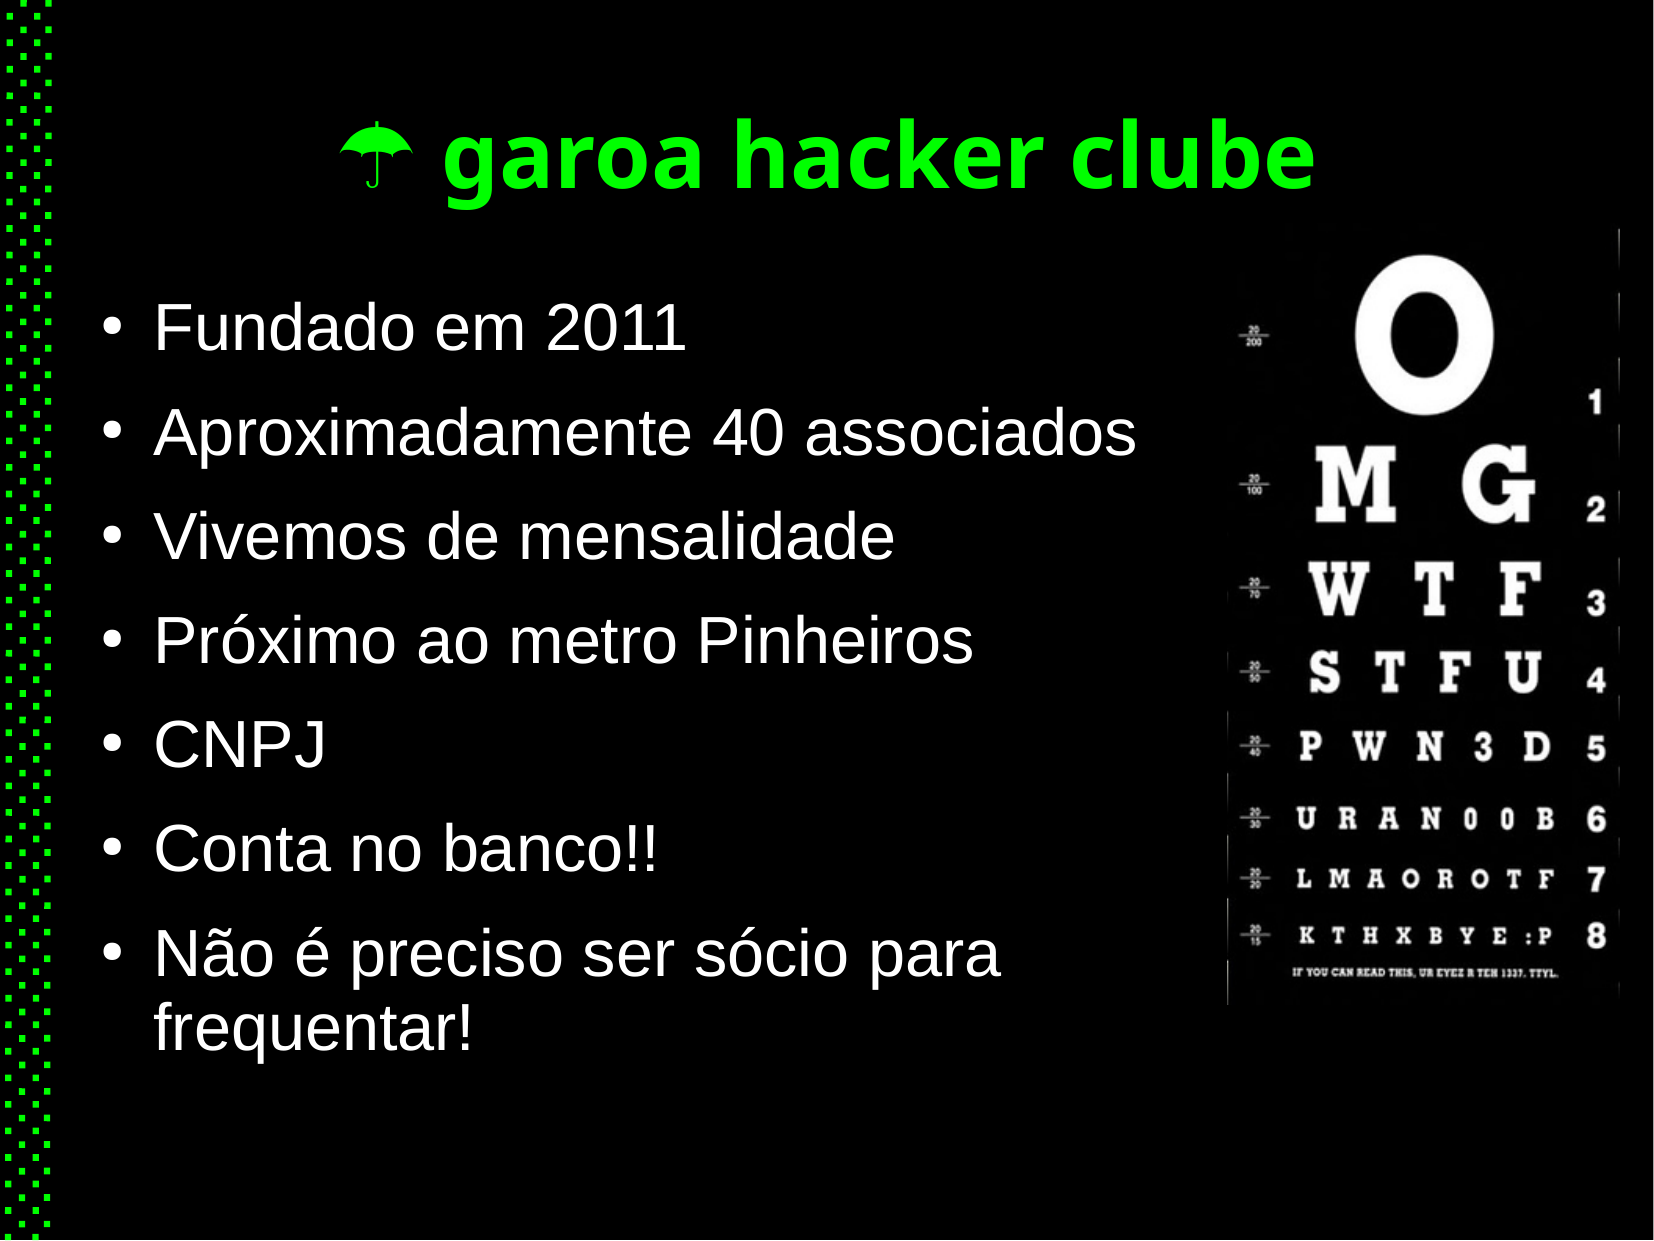

# ☂ garoa hacker clube
Fundado em 2011
Aproximadamente 40 associados
Vivemos de mensalidade
Próximo ao metro Pinheiros
CNPJ
Conta no banco!!
Não é preciso ser sócio para
frequentar!